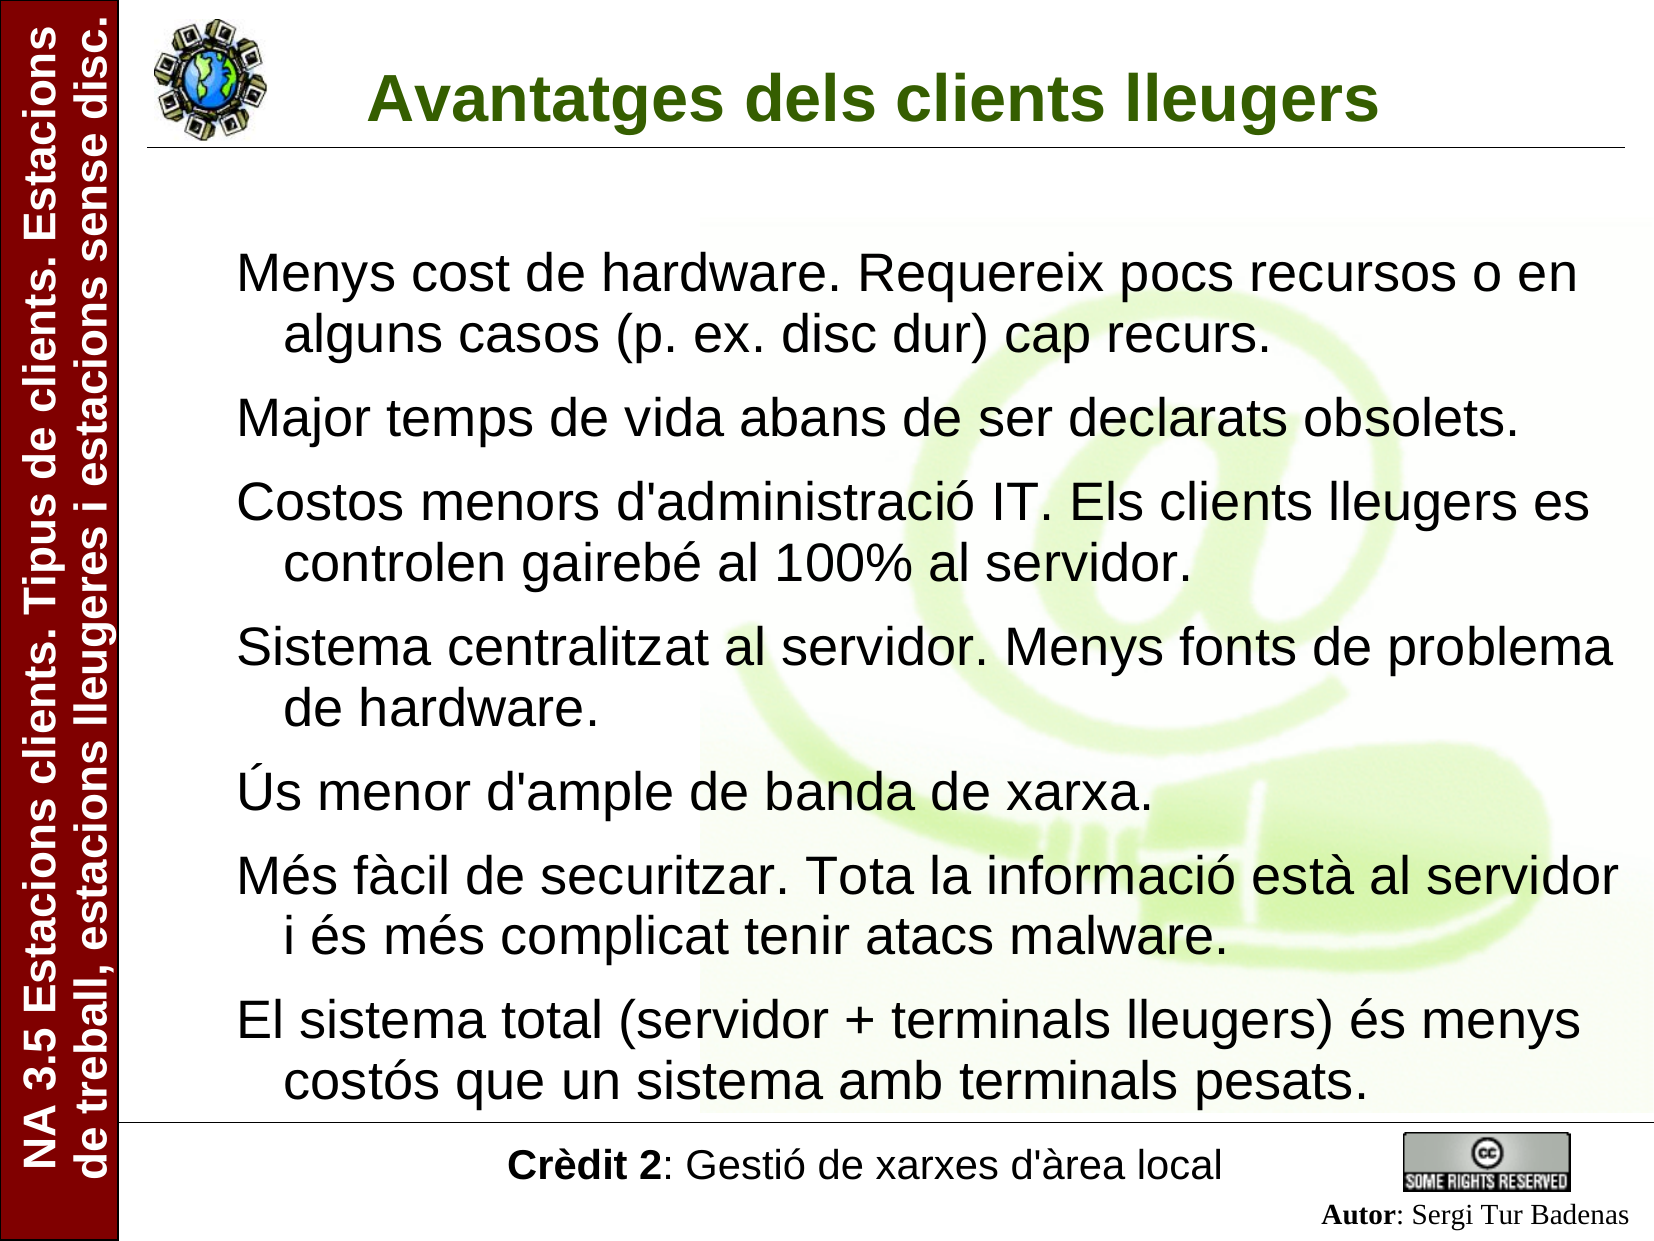

# Avantatges dels clients lleugers
Menys cost de hardware. Requereix pocs recursos o en alguns casos (p. ex. disc dur) cap recurs.
Major temps de vida abans de ser declarats obsolets.
Costos menors d'administració IT. Els clients lleugers es controlen gairebé al 100% al servidor.
Sistema centralitzat al servidor. Menys fonts de problema de hardware.
Ús menor d'ample de banda de xarxa.
Més fàcil de securitzar. Tota la informació està al servidor i és més complicat tenir atacs malware.
El sistema total (servidor + terminals lleugers) és menys costós que un sistema amb terminals pesats.